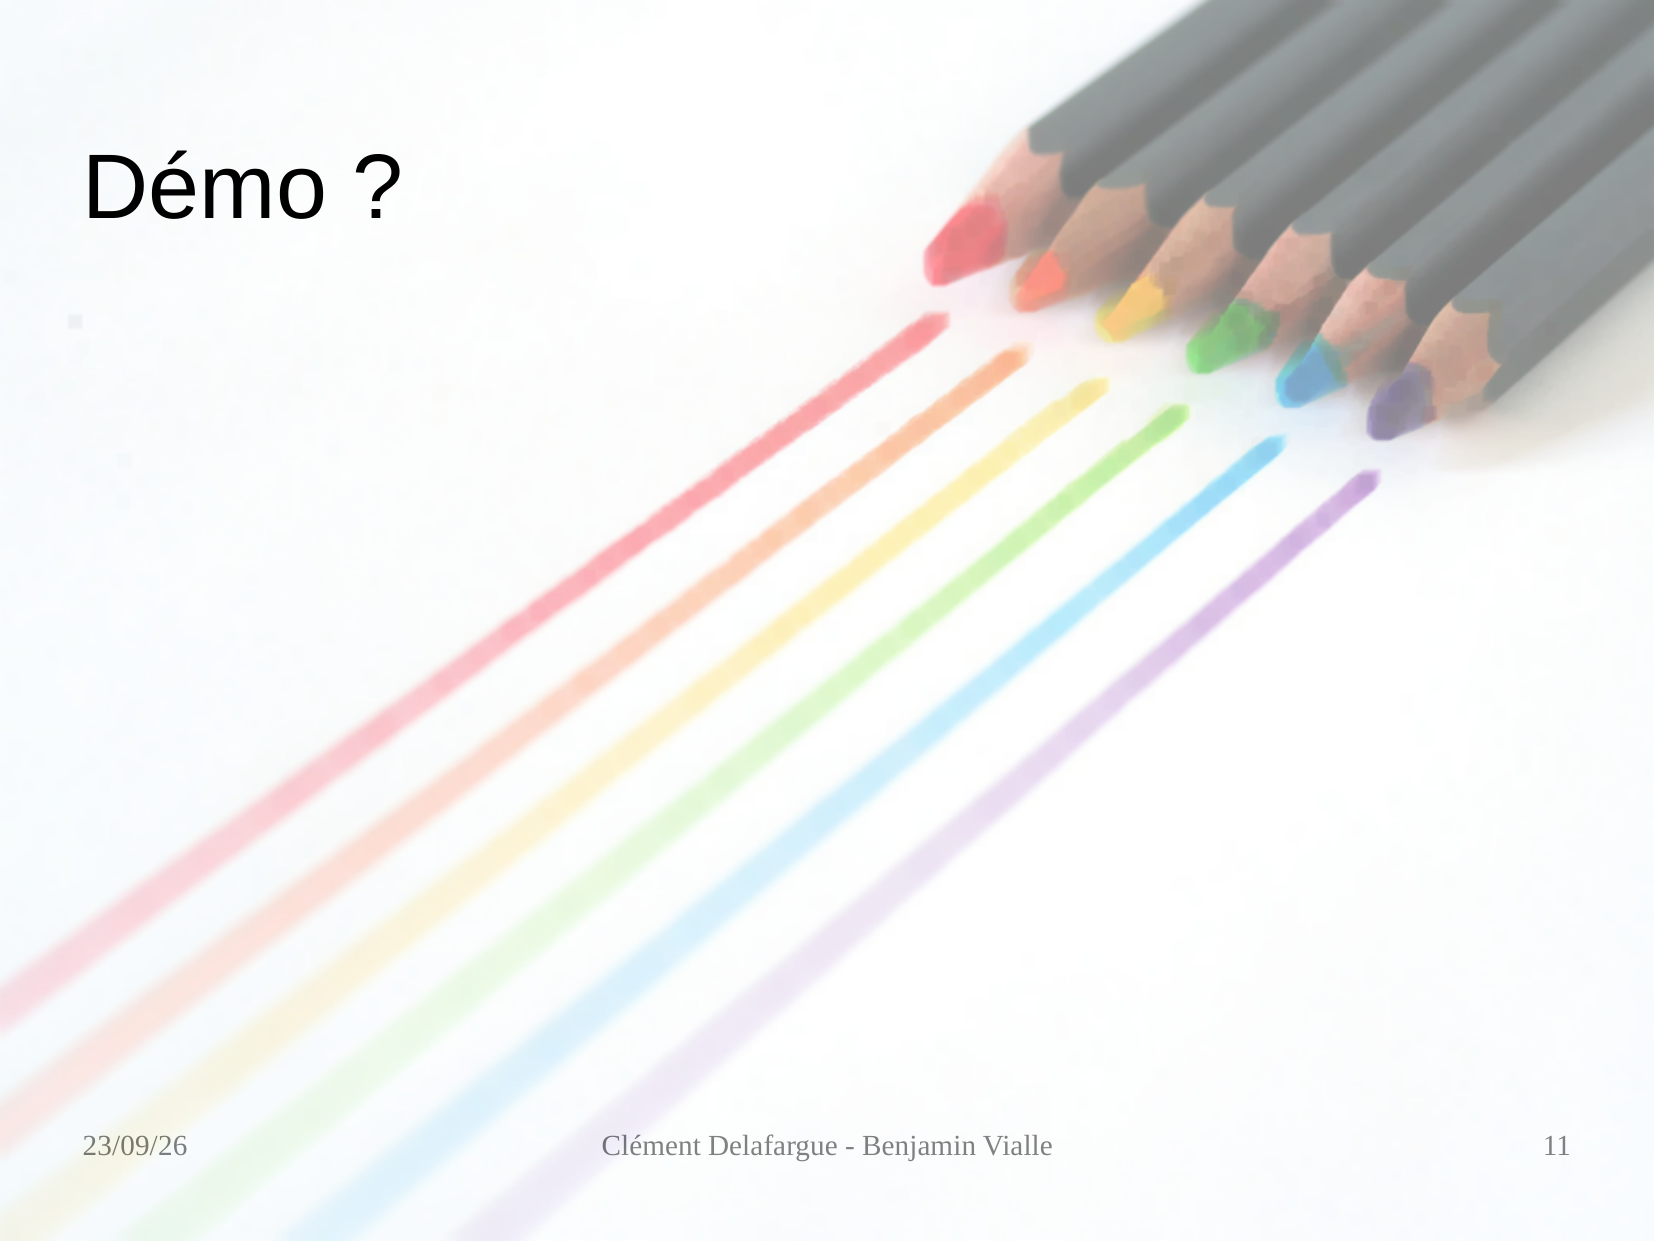

# Démo ?
Clément Delafargue - Benjamin Vialle
11